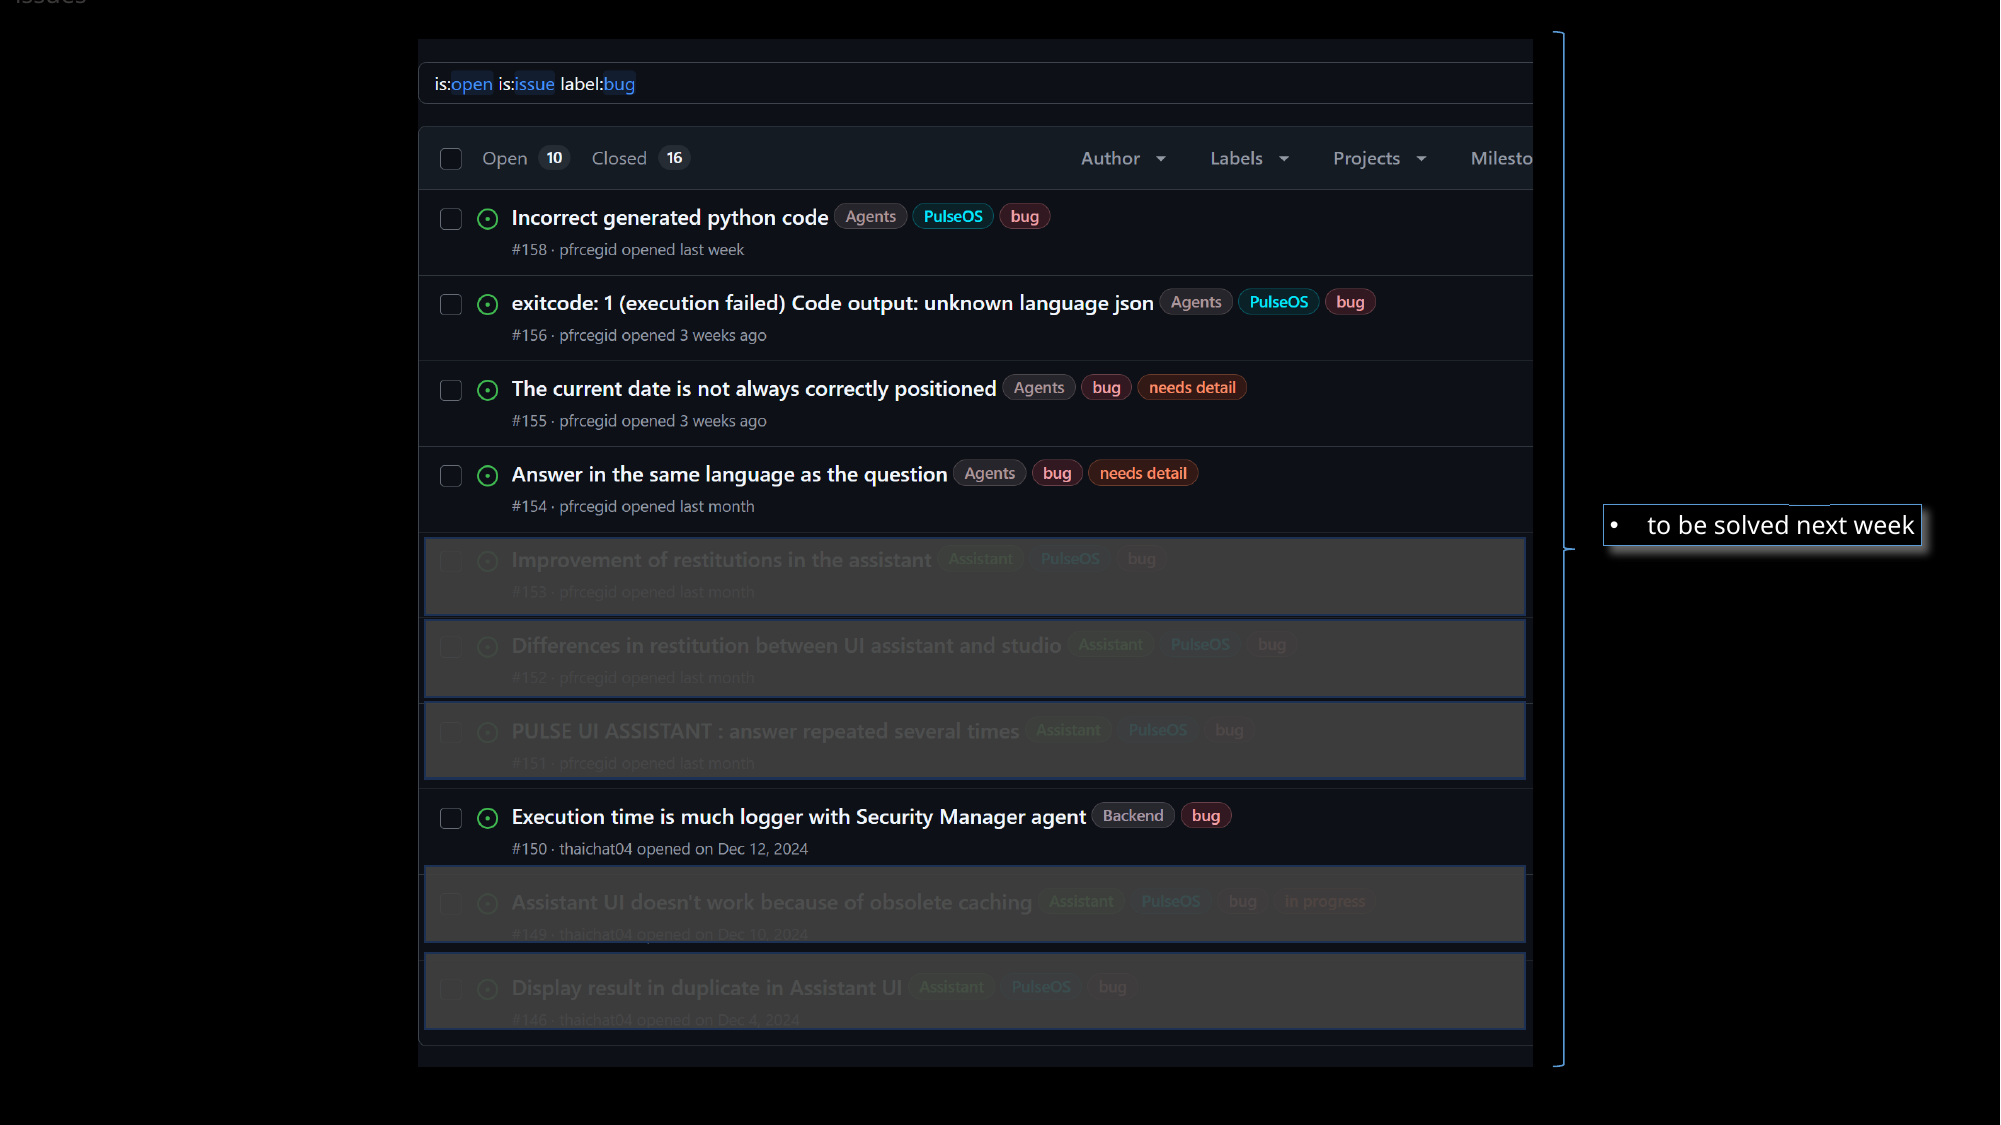

# 5.2 issues
to be solved next week